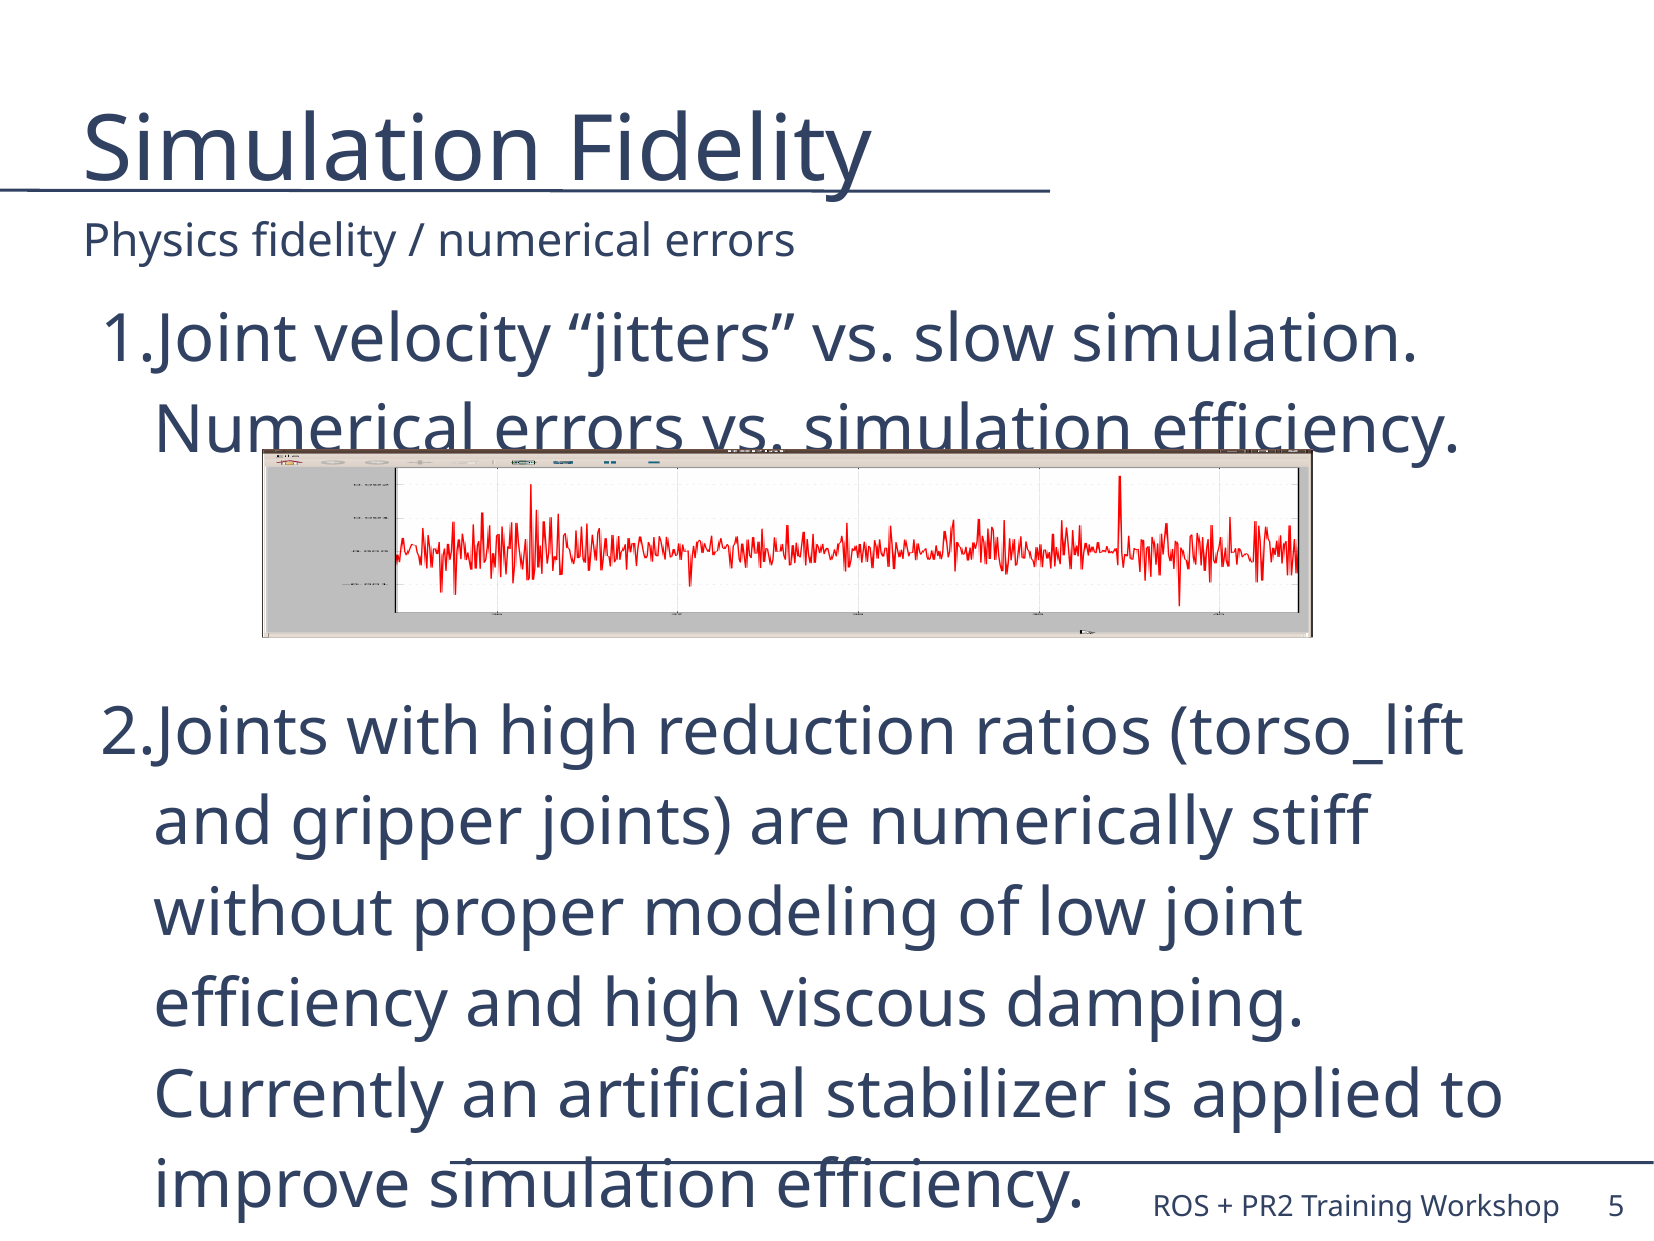

# Simulation Fidelity Physics fidelity / numerical errors
Joint velocity “jitters” vs. slow simulation. Numerical errors vs. simulation efficiency.
Joints with high reduction ratios (torso_lift and gripper joints) are numerically stiff without proper modeling of low joint efficiency and high viscous damping. Currently an artificial stabilizer is applied to improve simulation efficiency.